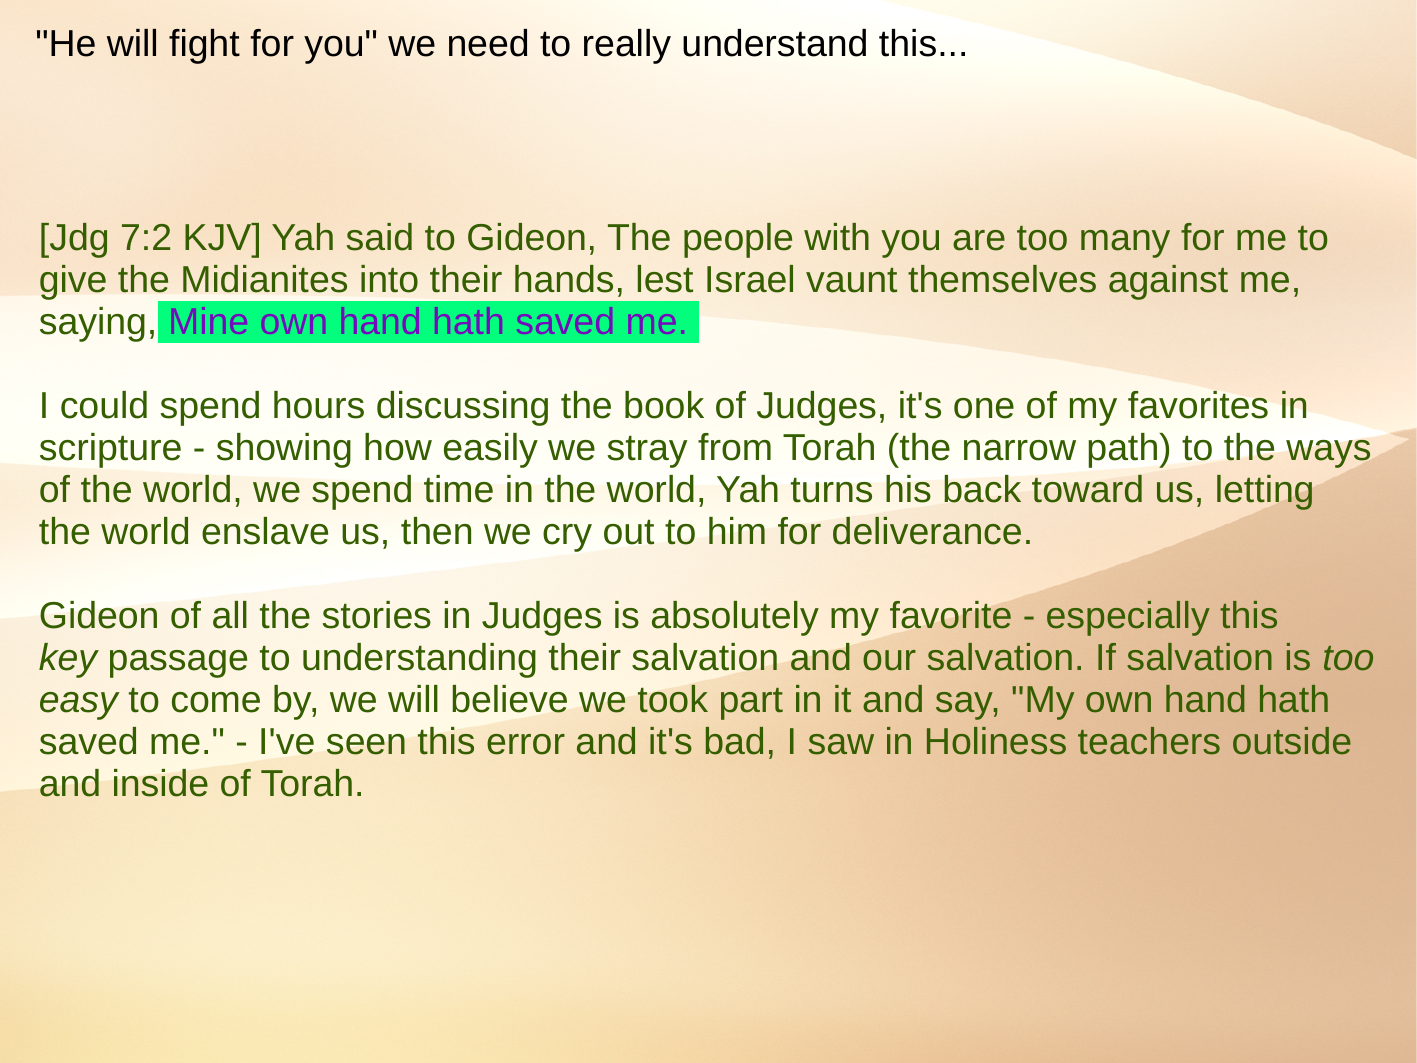

"He will fight for you" we need to really understand this...
[Jdg 7:2 KJV] Yah said to Gideon, The people with you are too many for me to give the Midianites into their hands, lest Israel vaunt themselves against me, saying, Mine own hand hath saved me.
I could spend hours discussing the book of Judges, it's one of my favorites in scripture - showing how easily we stray from Torah (the narrow path) to the ways of the world, we spend time in the world, Yah turns his back toward us, letting the world enslave us, then we cry out to him for deliverance.
Gideon of all the stories in Judges is absolutely my favorite - especially this key passage to understanding their salvation and our salvation. If salvation is too easy to come by, we will believe we took part in it and say, "My own hand hath saved me." - I've seen this error and it's bad, I saw in Holiness teachers outside and inside of Torah.